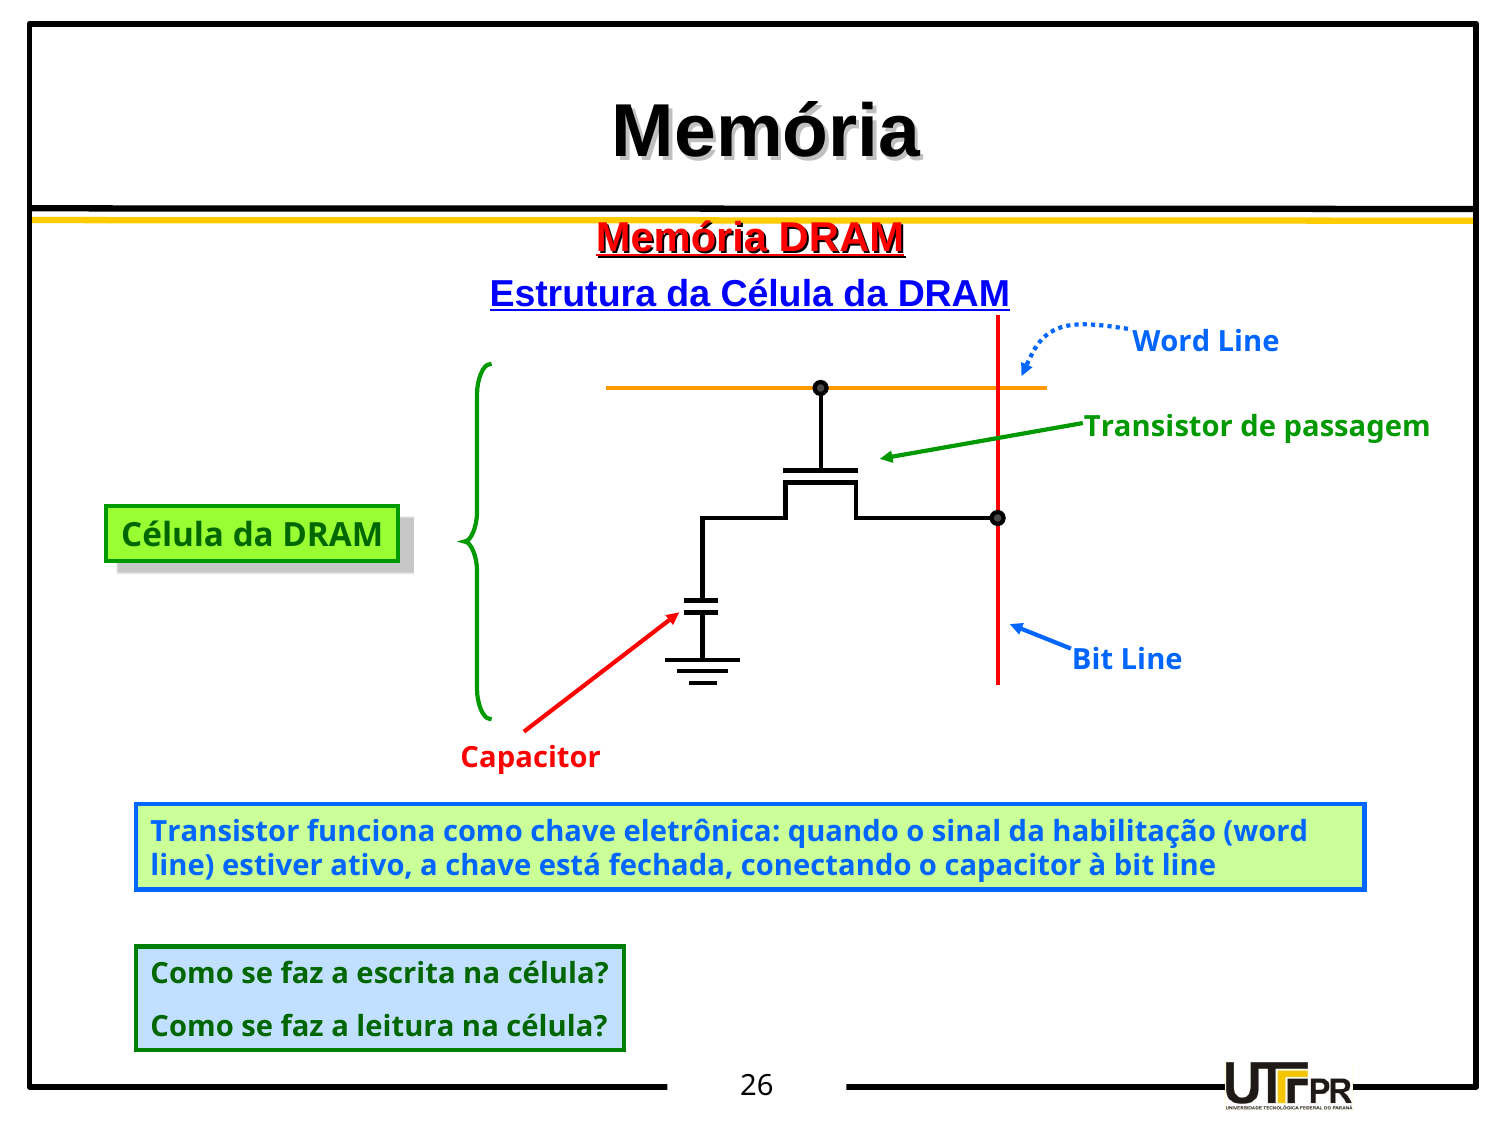

Memória
# Memória DRAM
Estrutura da Célula da DRAM
Word Line
Transistor de passagem
Célula da DRAM
Bit Line
Capacitor
Transistor funciona como chave eletrônica: quando o sinal da habilitação (word line) estiver ativo, a chave está fechada, conectando o capacitor à bit line
Como se faz a escrita na célula?
Como se faz a leitura na célula?